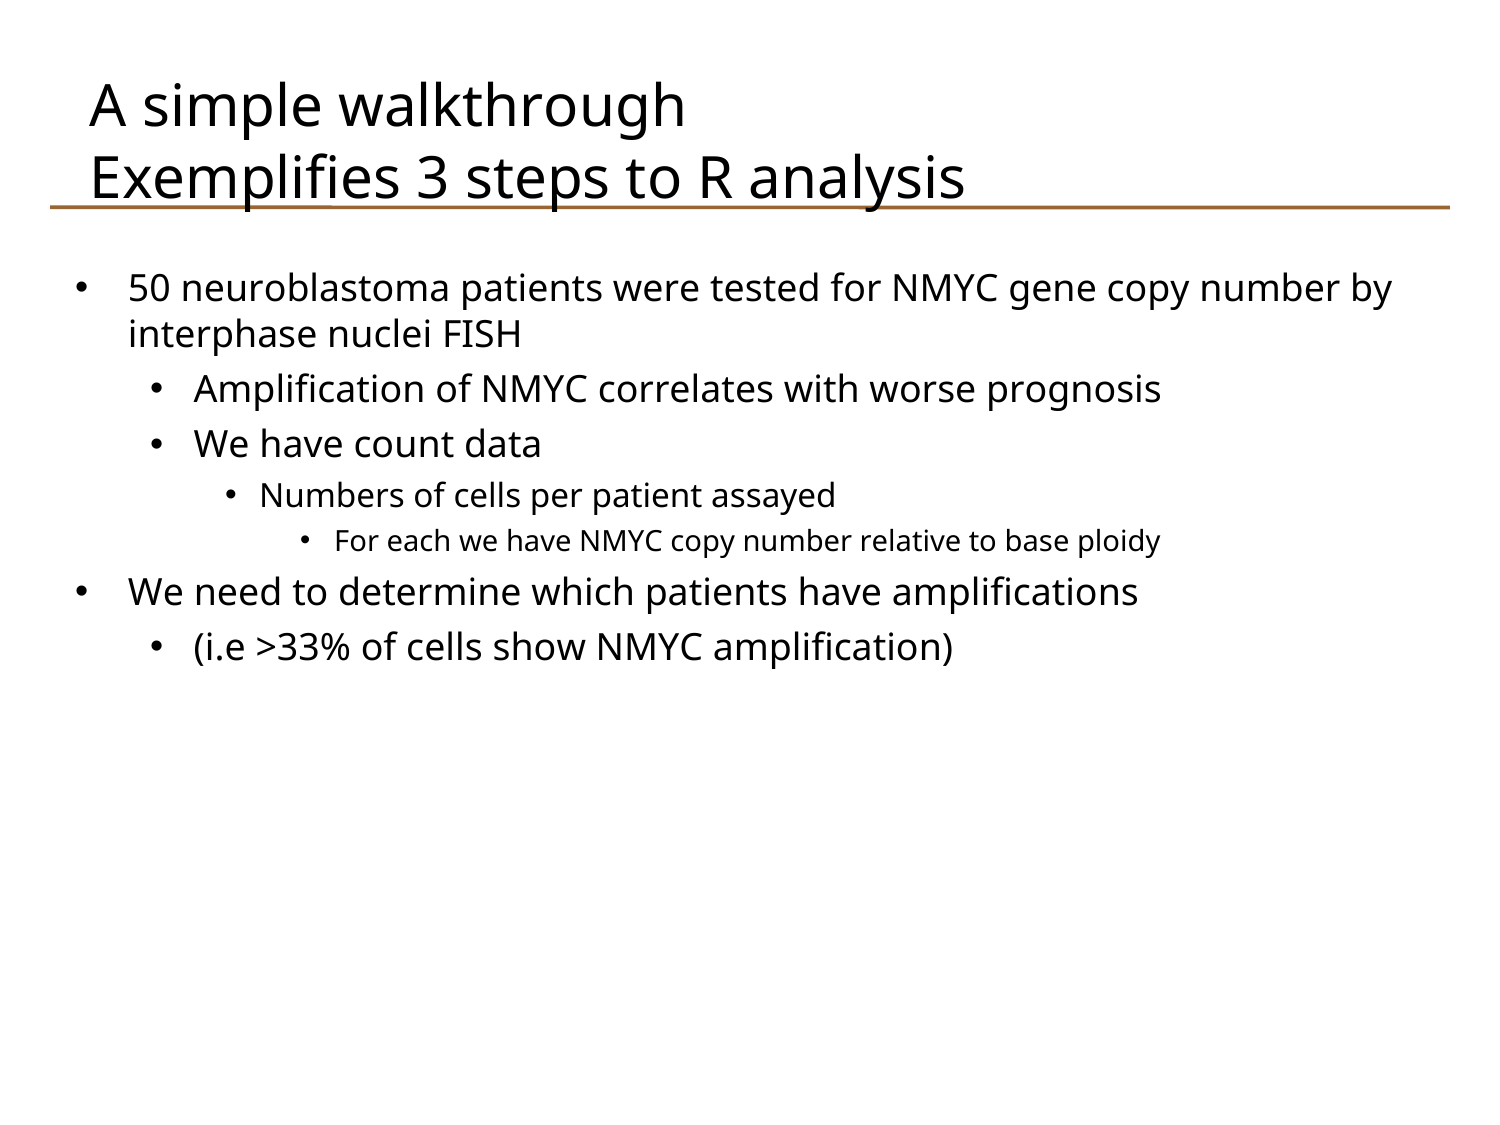

A simple walkthrough
Exemplifies 3 steps to R analysis
50 neuroblastoma patients were tested for NMYC gene copy number by interphase nuclei FISH
Amplification of NMYC correlates with worse prognosis
We have count data
Numbers of cells per patient assayed
For each we have NMYC copy number relative to base ploidy
We need to determine which patients have amplifications
(i.e >33% of cells show NMYC amplification)‏